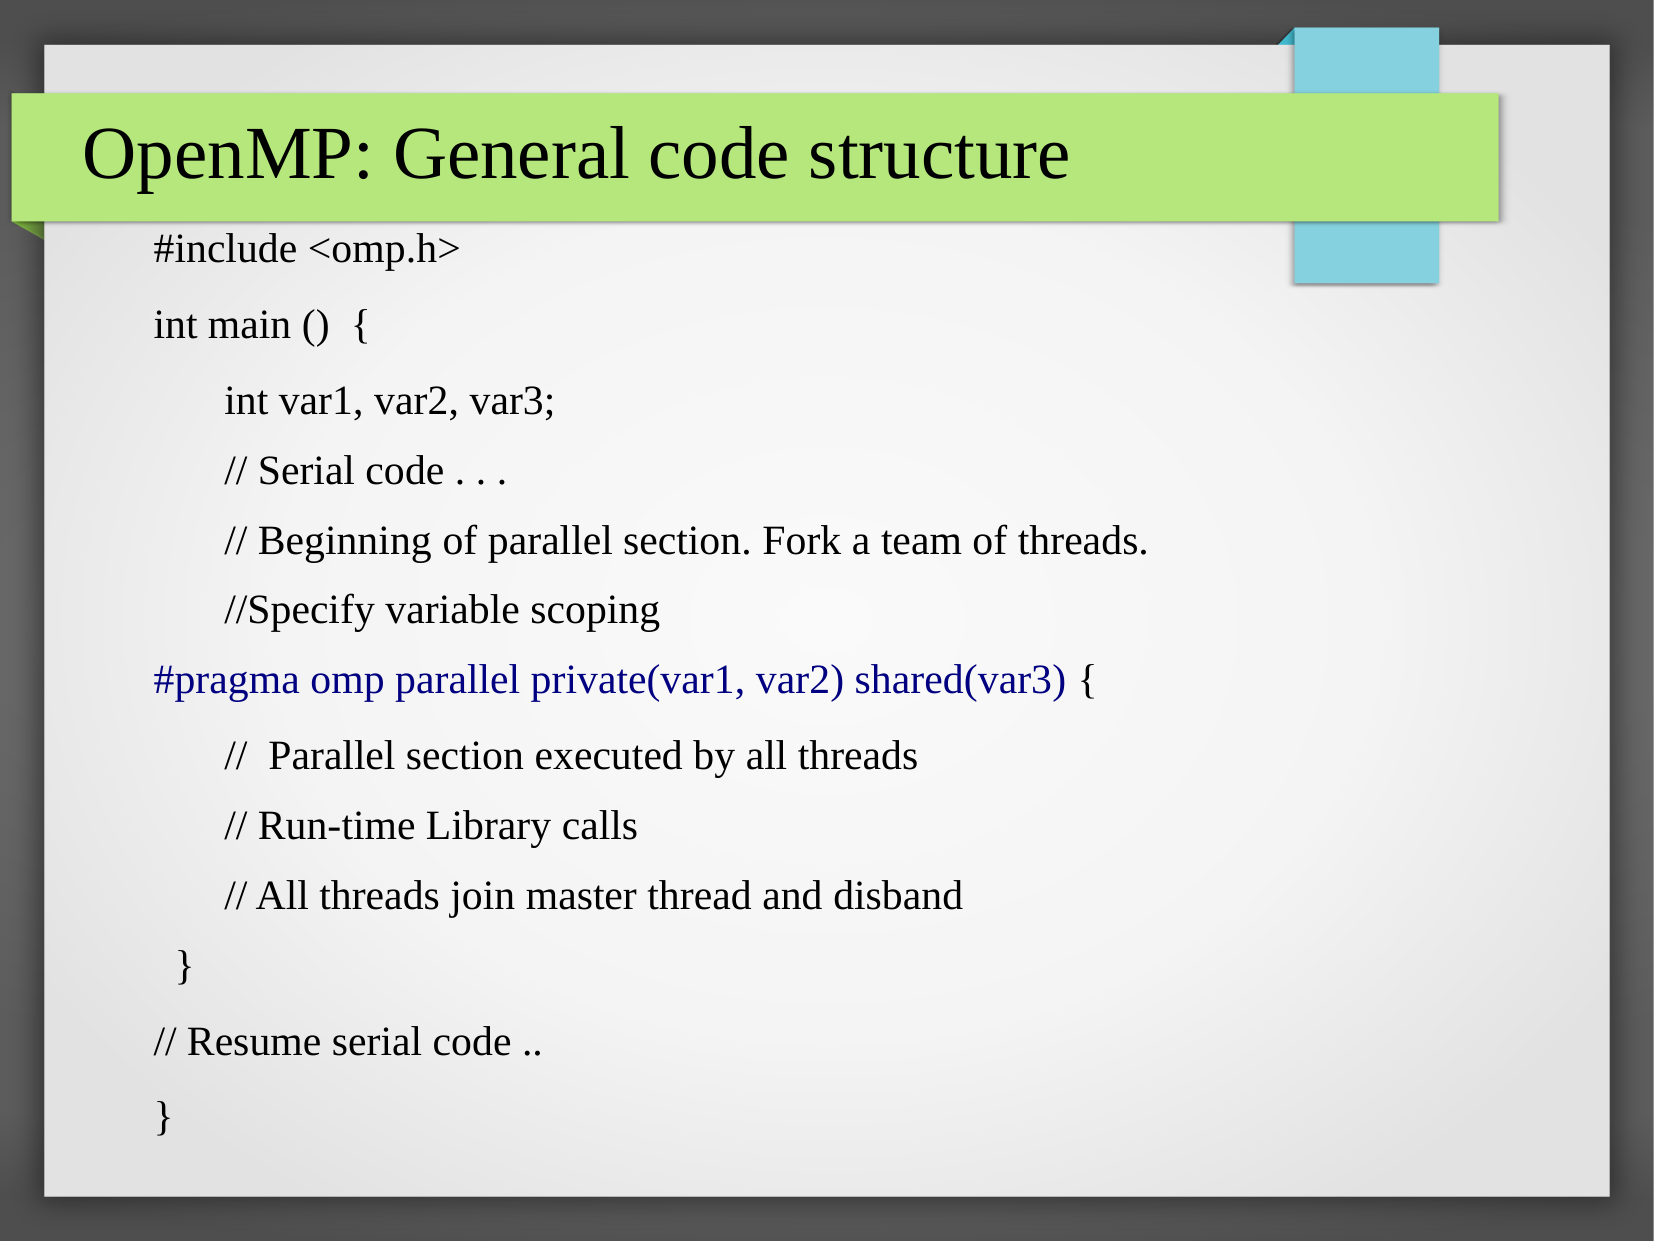

# OpenMP: General code structure
#include <omp.h>
int main () {
int var1, var2, var3;
// Serial code . . .
// Beginning of parallel section. Fork a team of threads.
//Specify variable scoping
#pragma omp parallel private(var1, var2) shared(var3) {
// Parallel section executed by all threads
// Run-time Library calls
// All threads join master thread and disband
 }
// Resume serial code ..
}